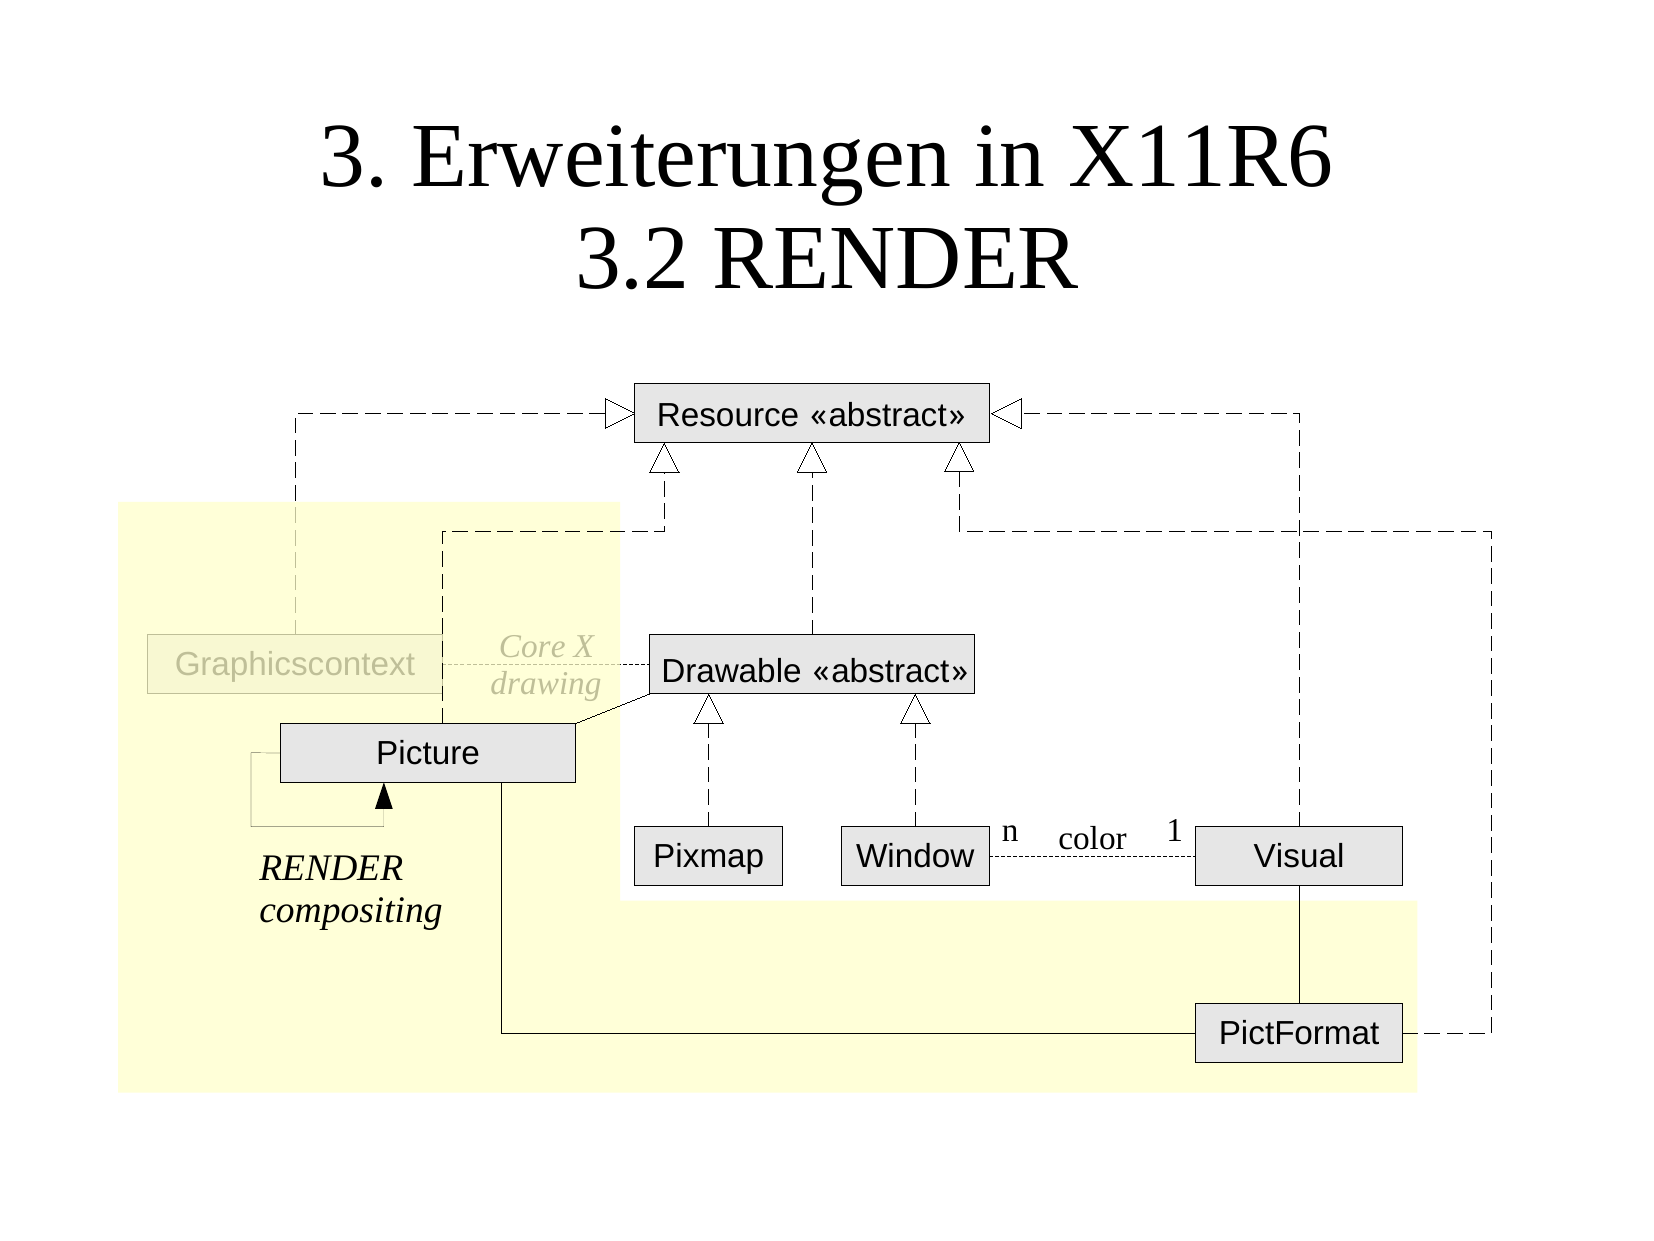

# 3. Erweiterungen in X11R6 3.2 RENDER
Resource «abstract»
Graphicscontext
Drawable «abstract»
Core X
drawing
n
1
Window
Pixmap
Visual
color
Picture
RENDER
compositing
PictFormat